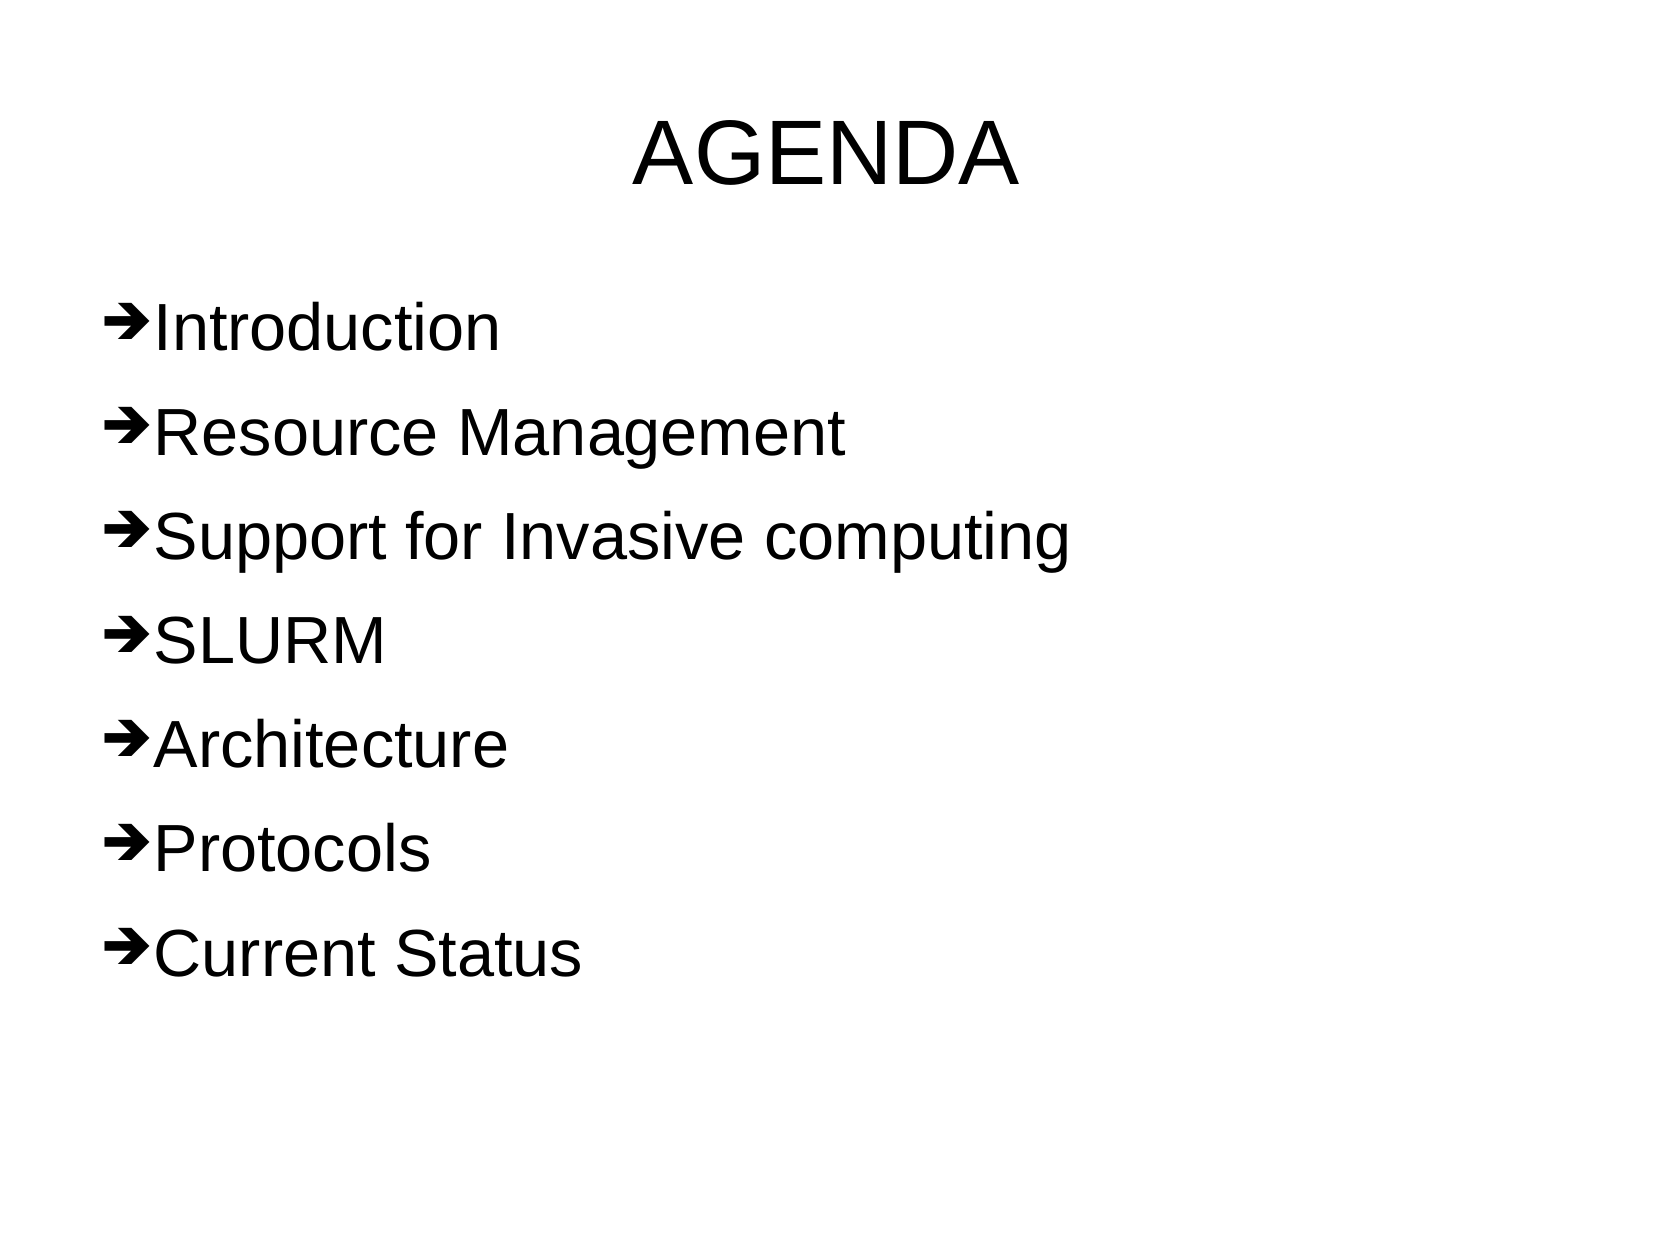

# AGENDA
Introduction
Resource Management
Support for Invasive computing
SLURM
Architecture
Protocols
Current Status